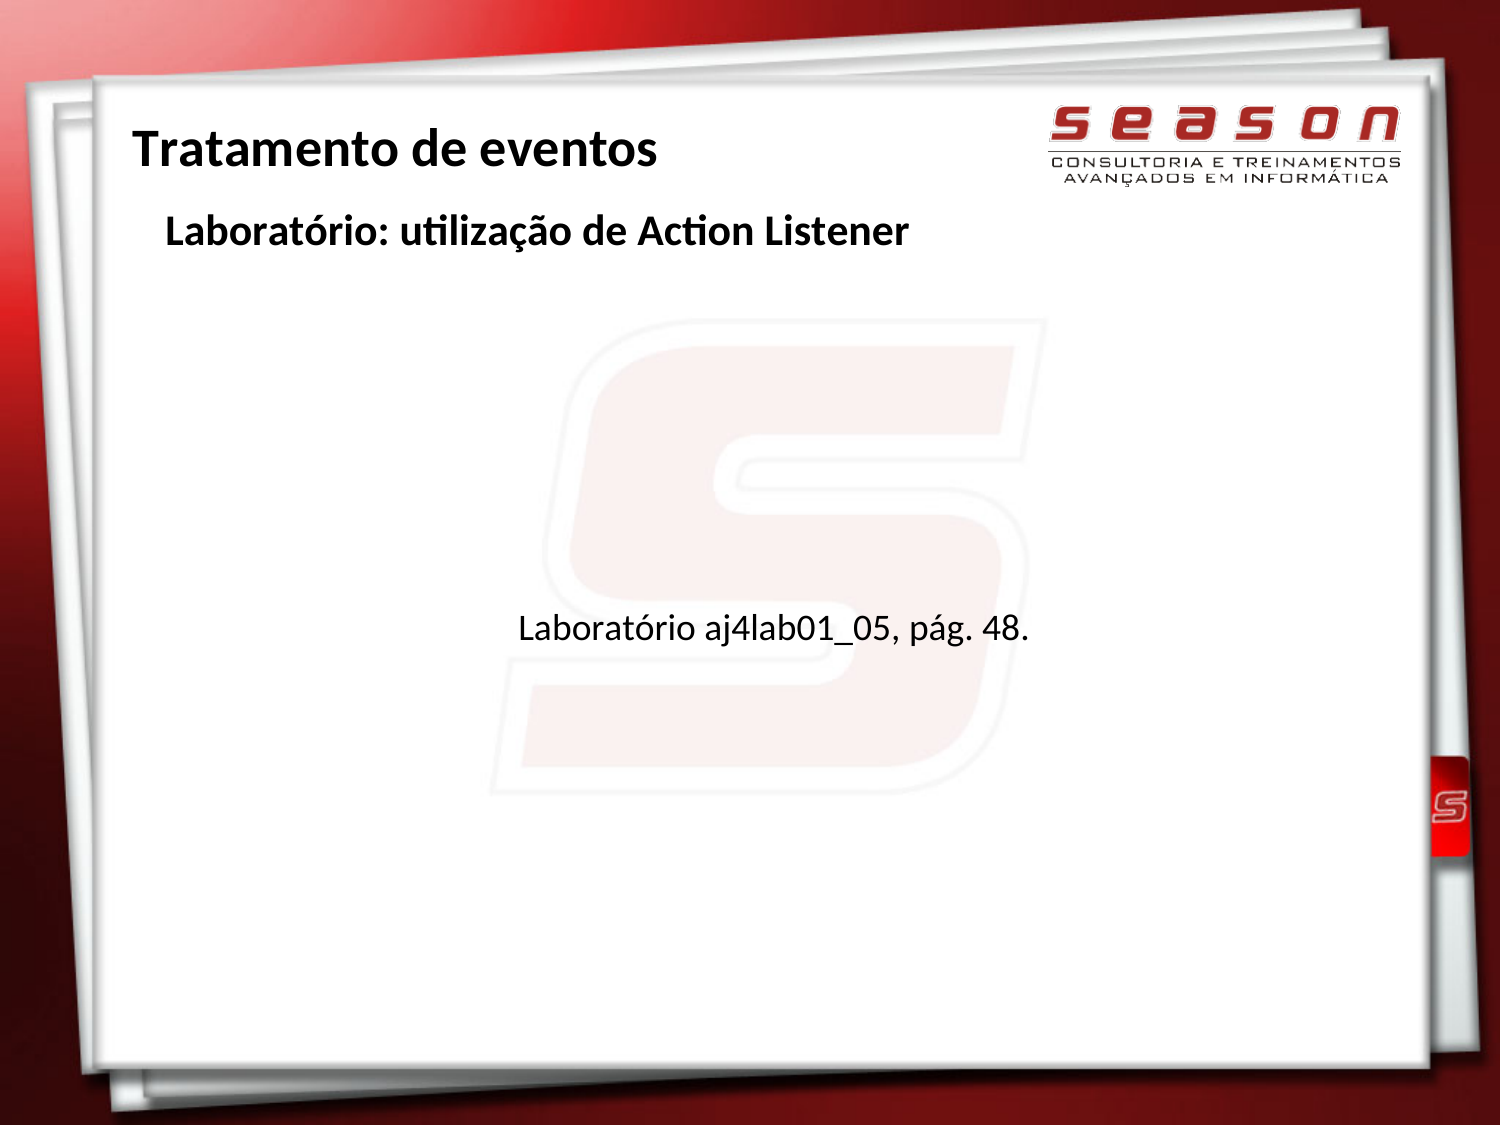

# Tratamento de eventos
Laboratório: utilização de Action Listener
Laboratório aj4lab01_05, pág. 48.